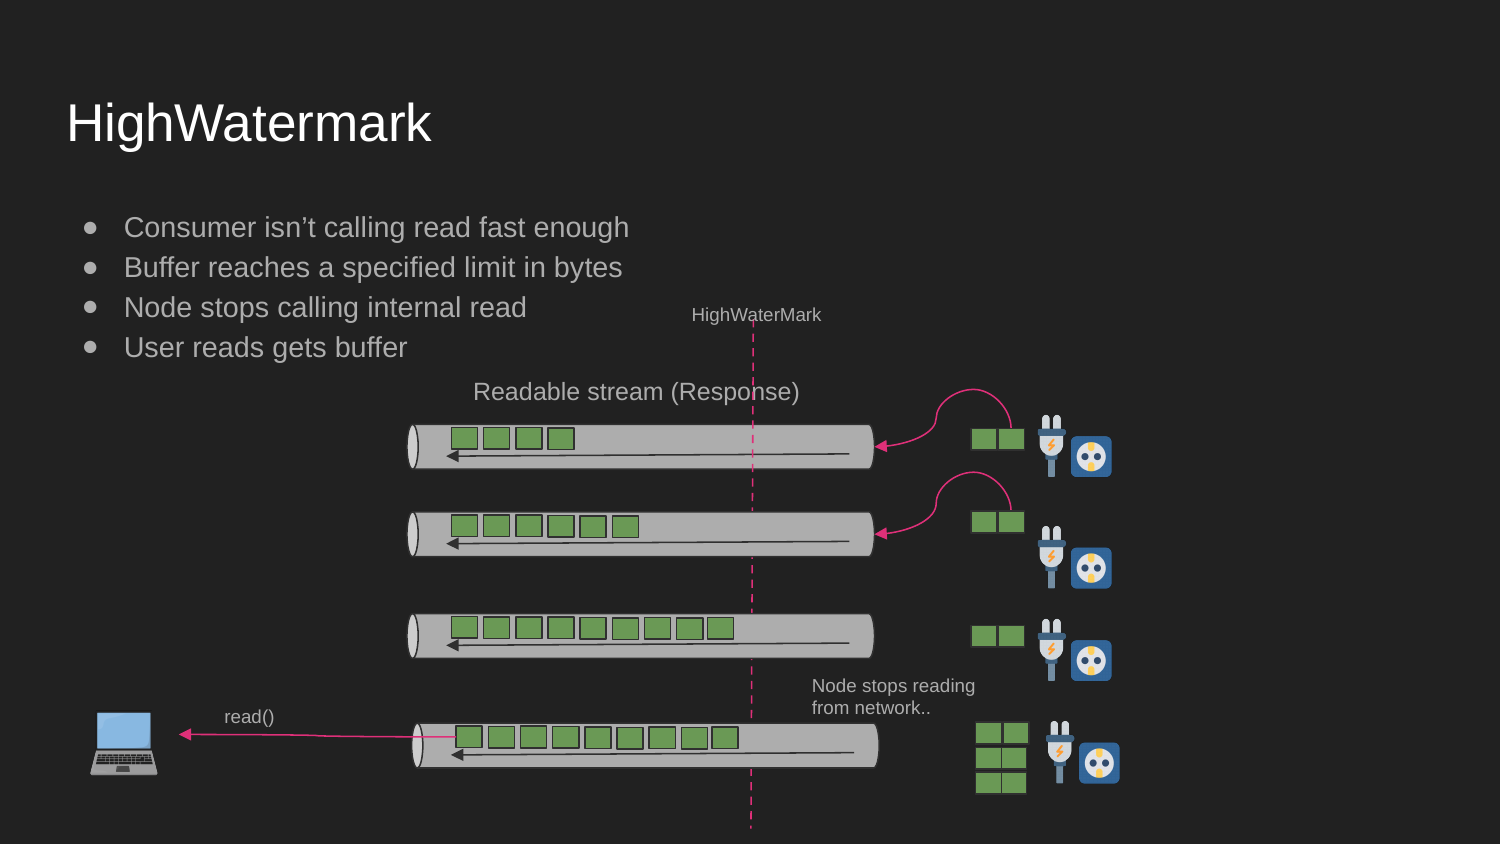

# HighWatermark
Consumer isn’t calling read fast enough
Buffer reaches a specified limit in bytes
Node stops calling internal read
User reads gets buffer
HighWaterMark
Readable stream (Response)
Node stops reading from network..
read()